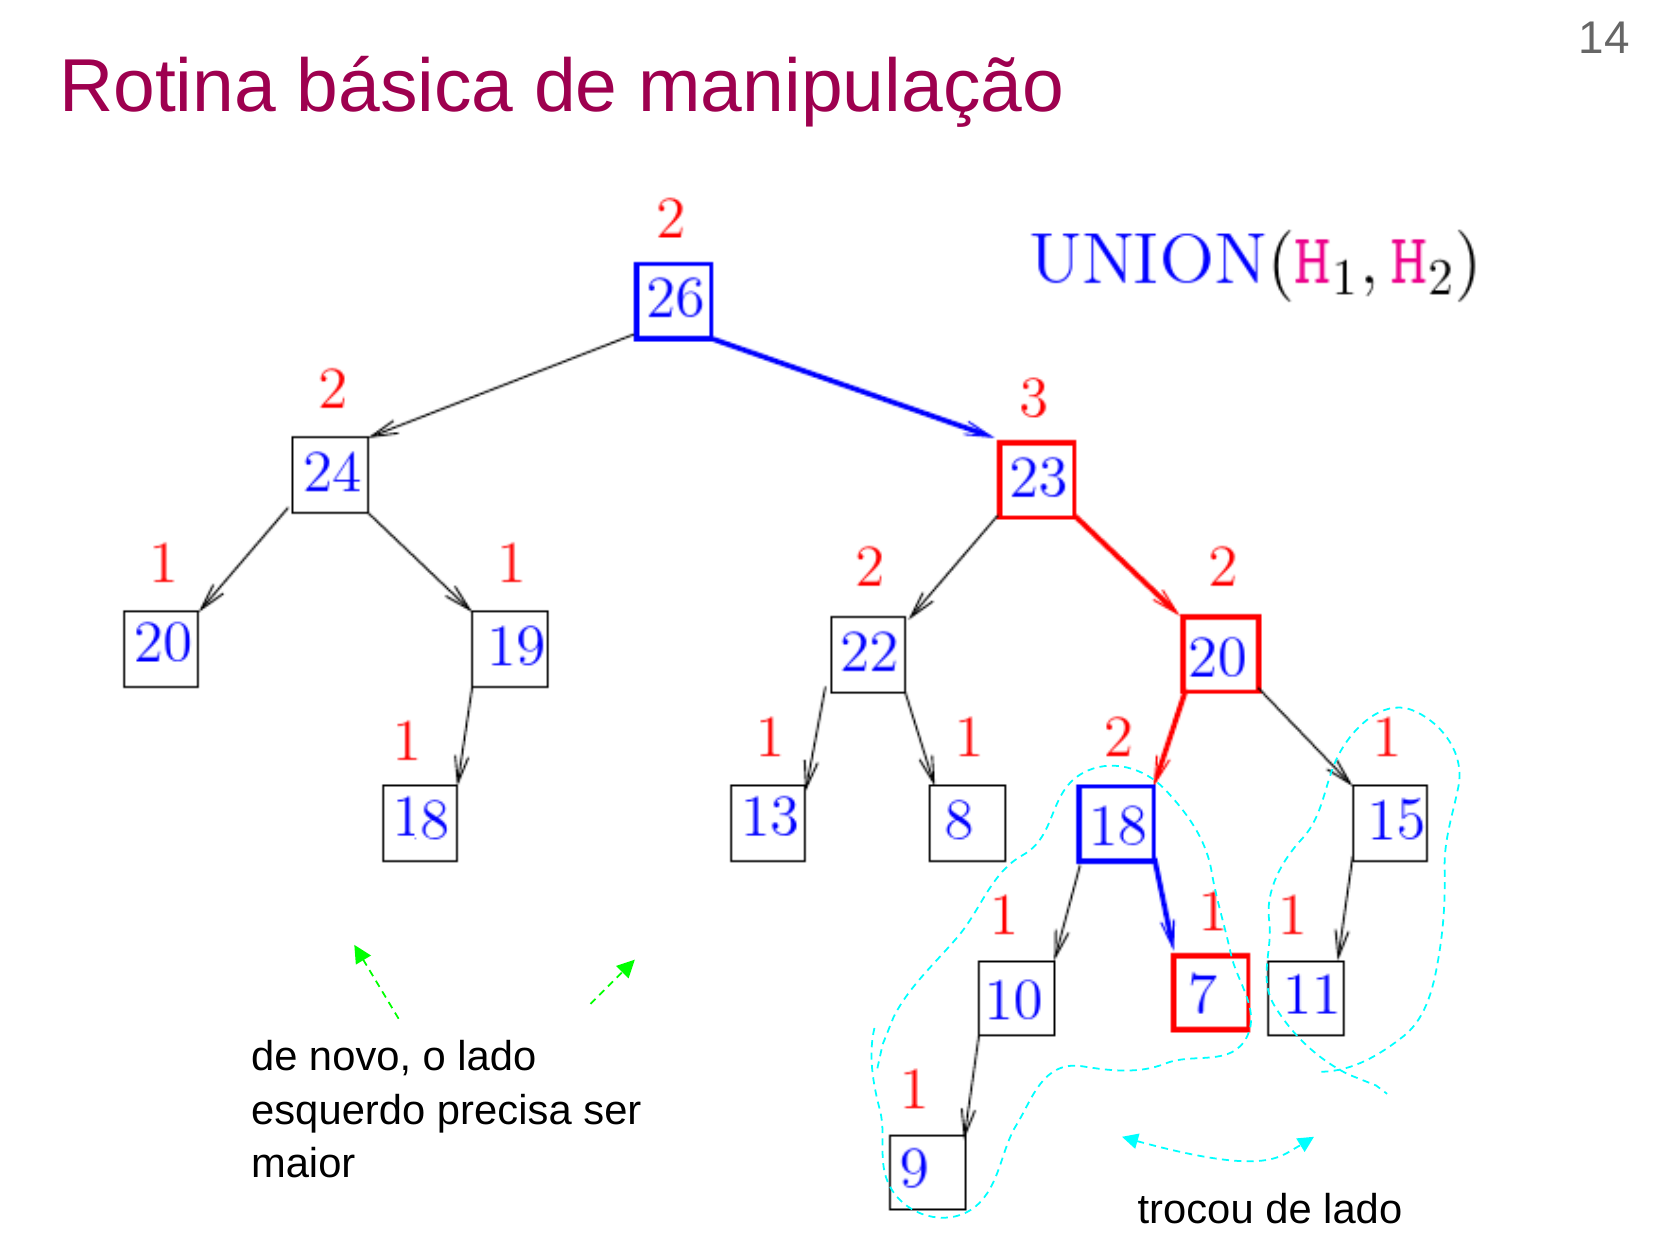

14
# Rotina básica de manipulação
de novo, o lado esquerdo precisa ser maior
trocou de lado